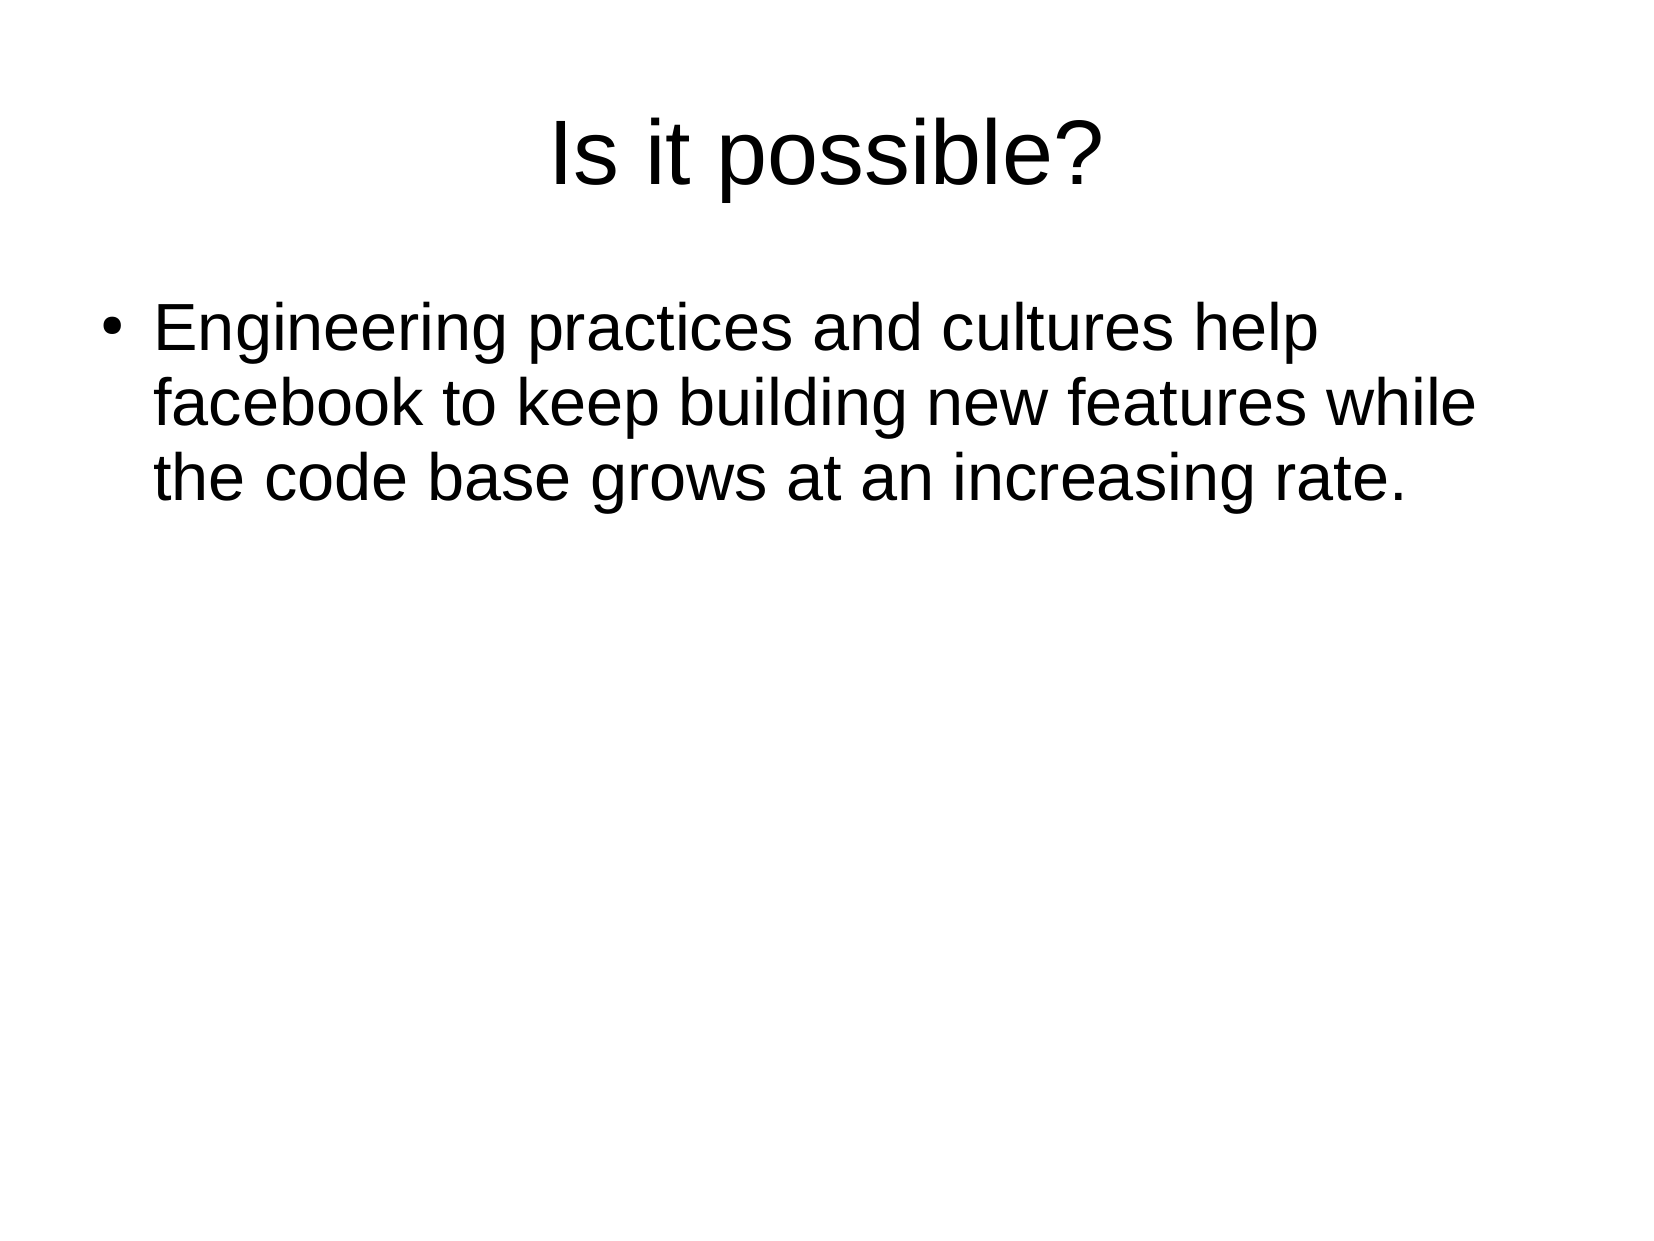

# Is it possible?
Engineering practices and cultures help facebook to keep building new features while the code base grows at an increasing rate.